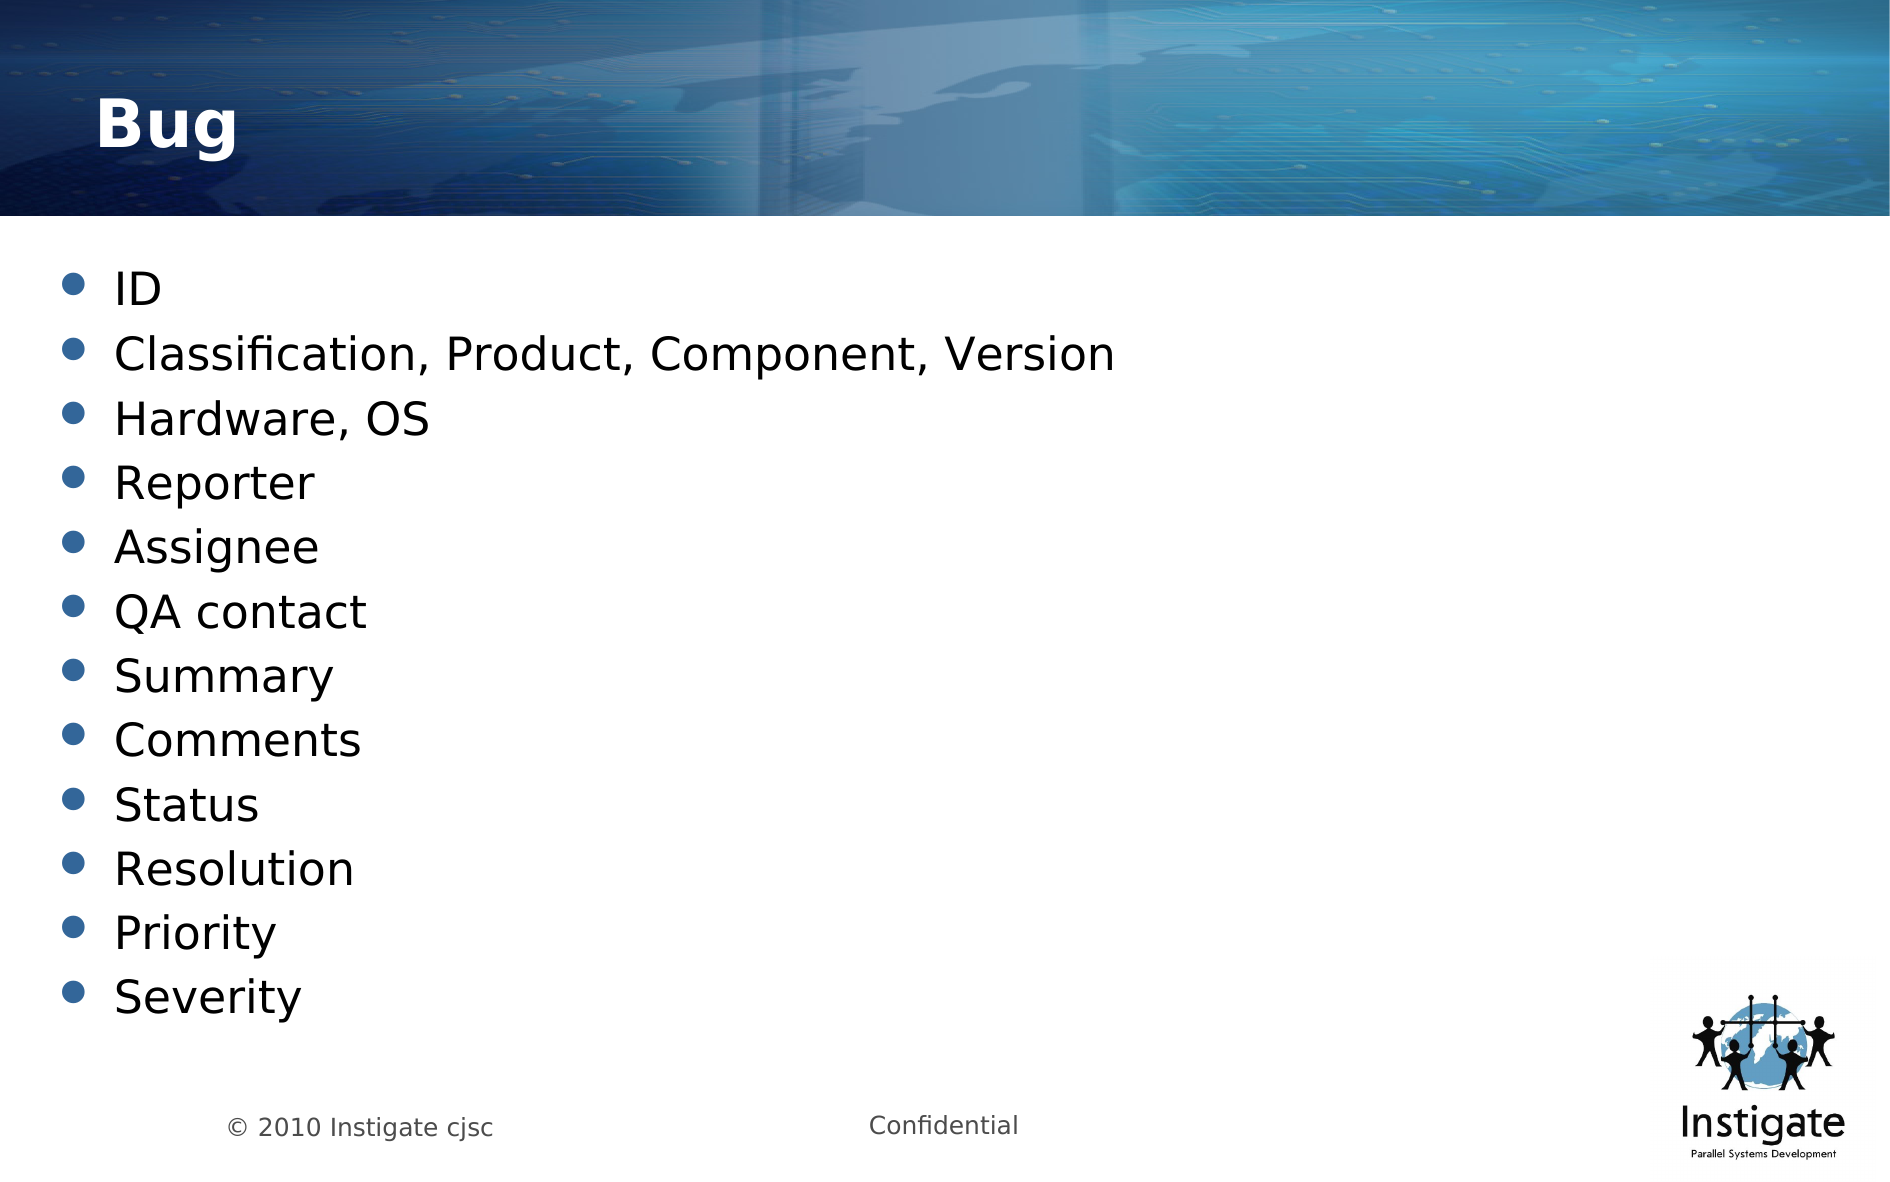

# Bug
ID
Classification, Product, Component, Version
Hardware, OS
Reporter
Assignee
QA contact
Summary
Comments
Status
Resolution
Priority
Severity